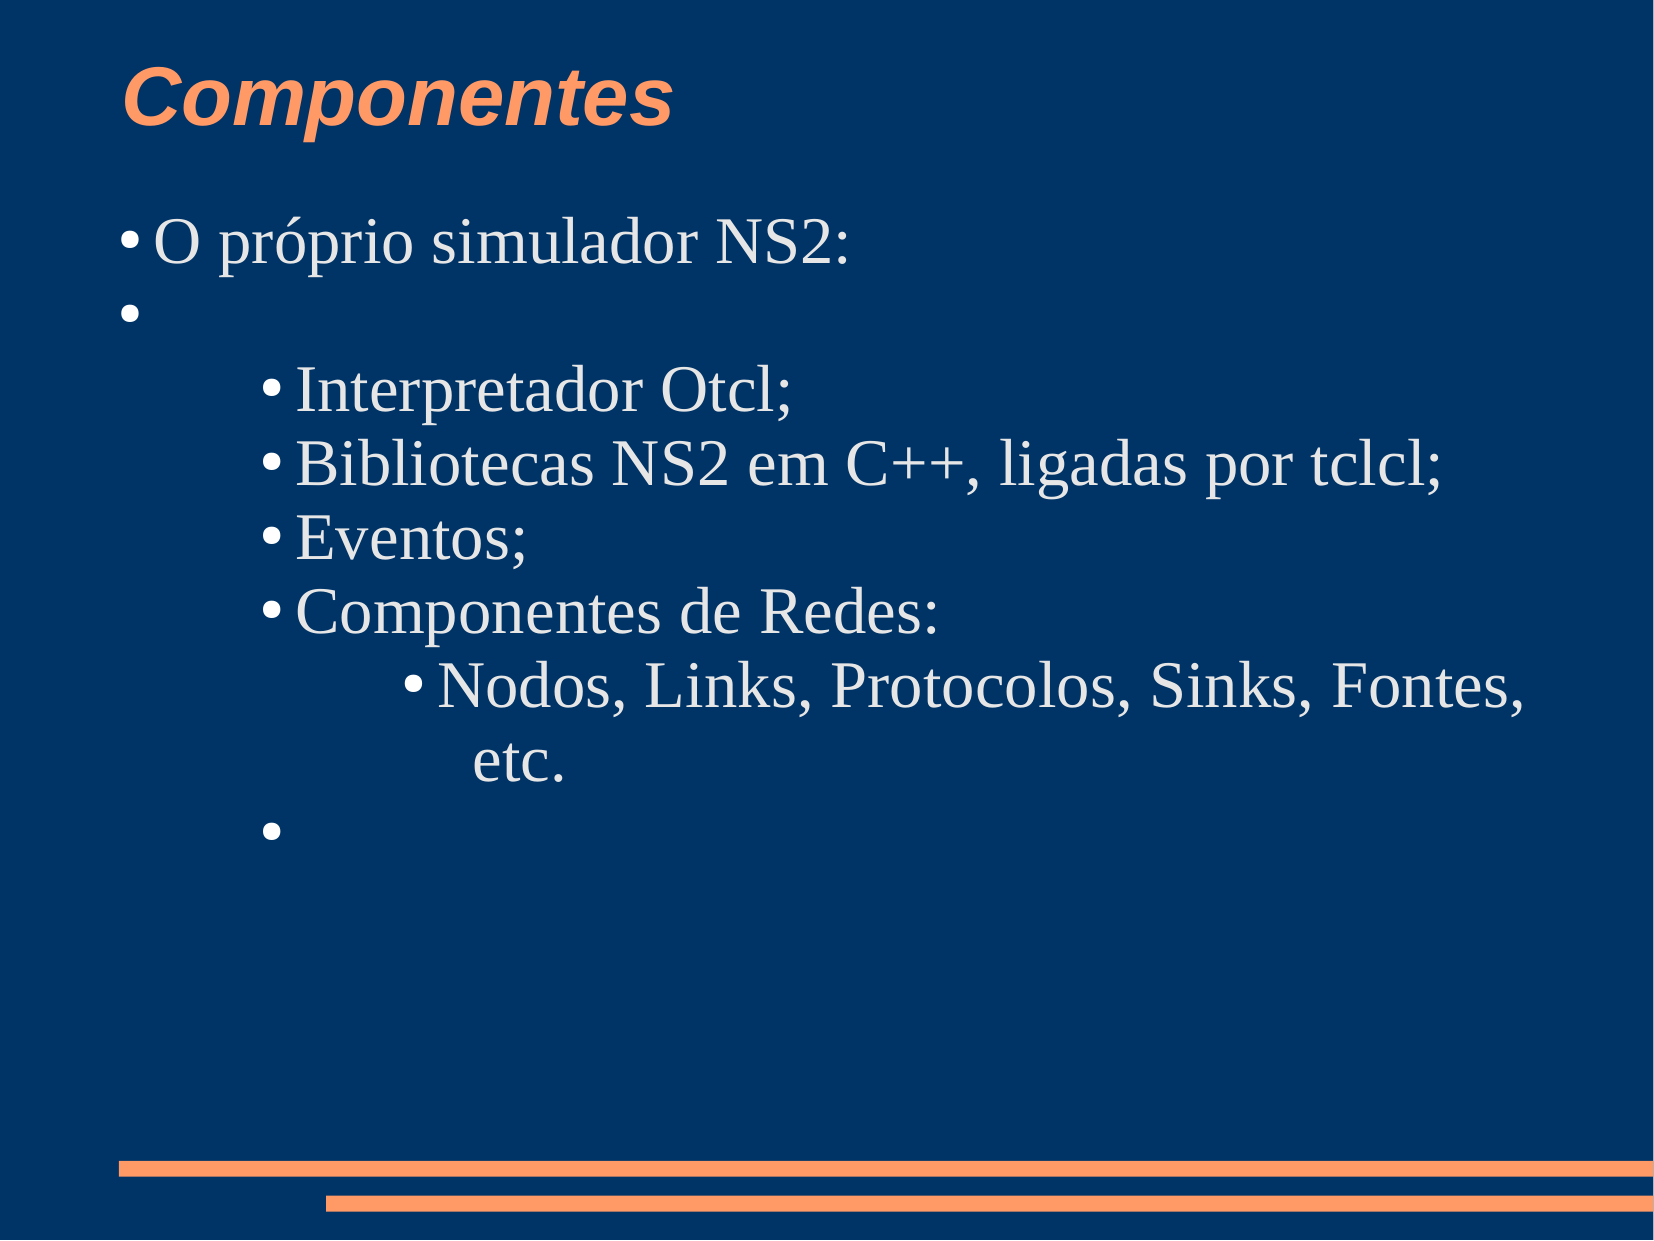

# Componentes
O próprio simulador NS2:
Interpretador Otcl;
Bibliotecas NS2 em C++, ligadas por tclcl;
Eventos;
Componentes de Redes:
Nodos, Links, Protocolos, Sinks, Fontes, etc.